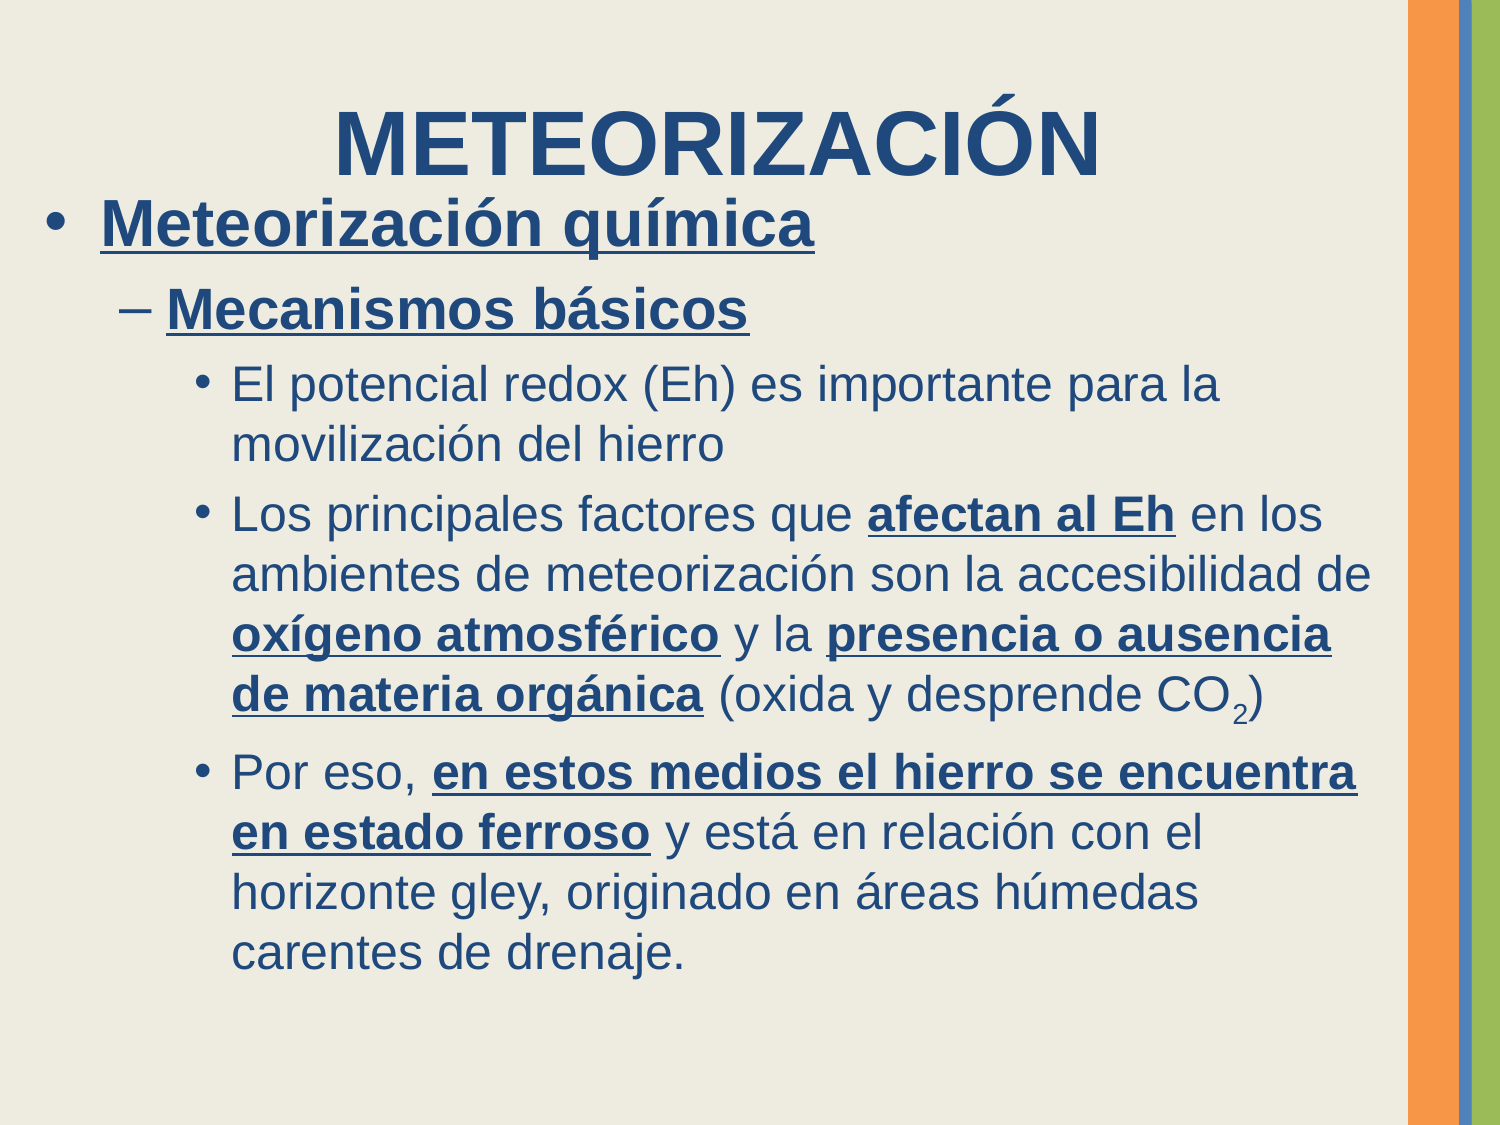

# meteorización
Meteorización química
Mecanismos básicos
El potencial redox (Eh) es importante para la movilización del hierro
Los principales factores que afectan al Eh en los ambientes de meteorización son la accesibilidad de oxígeno atmosférico y la presencia o ausencia de materia orgánica (oxida y desprende CO2)
Por eso, en estos medios el hierro se encuentra en estado ferroso y está en relación con el horizonte gley, originado en áreas húmedas carentes de drenaje.